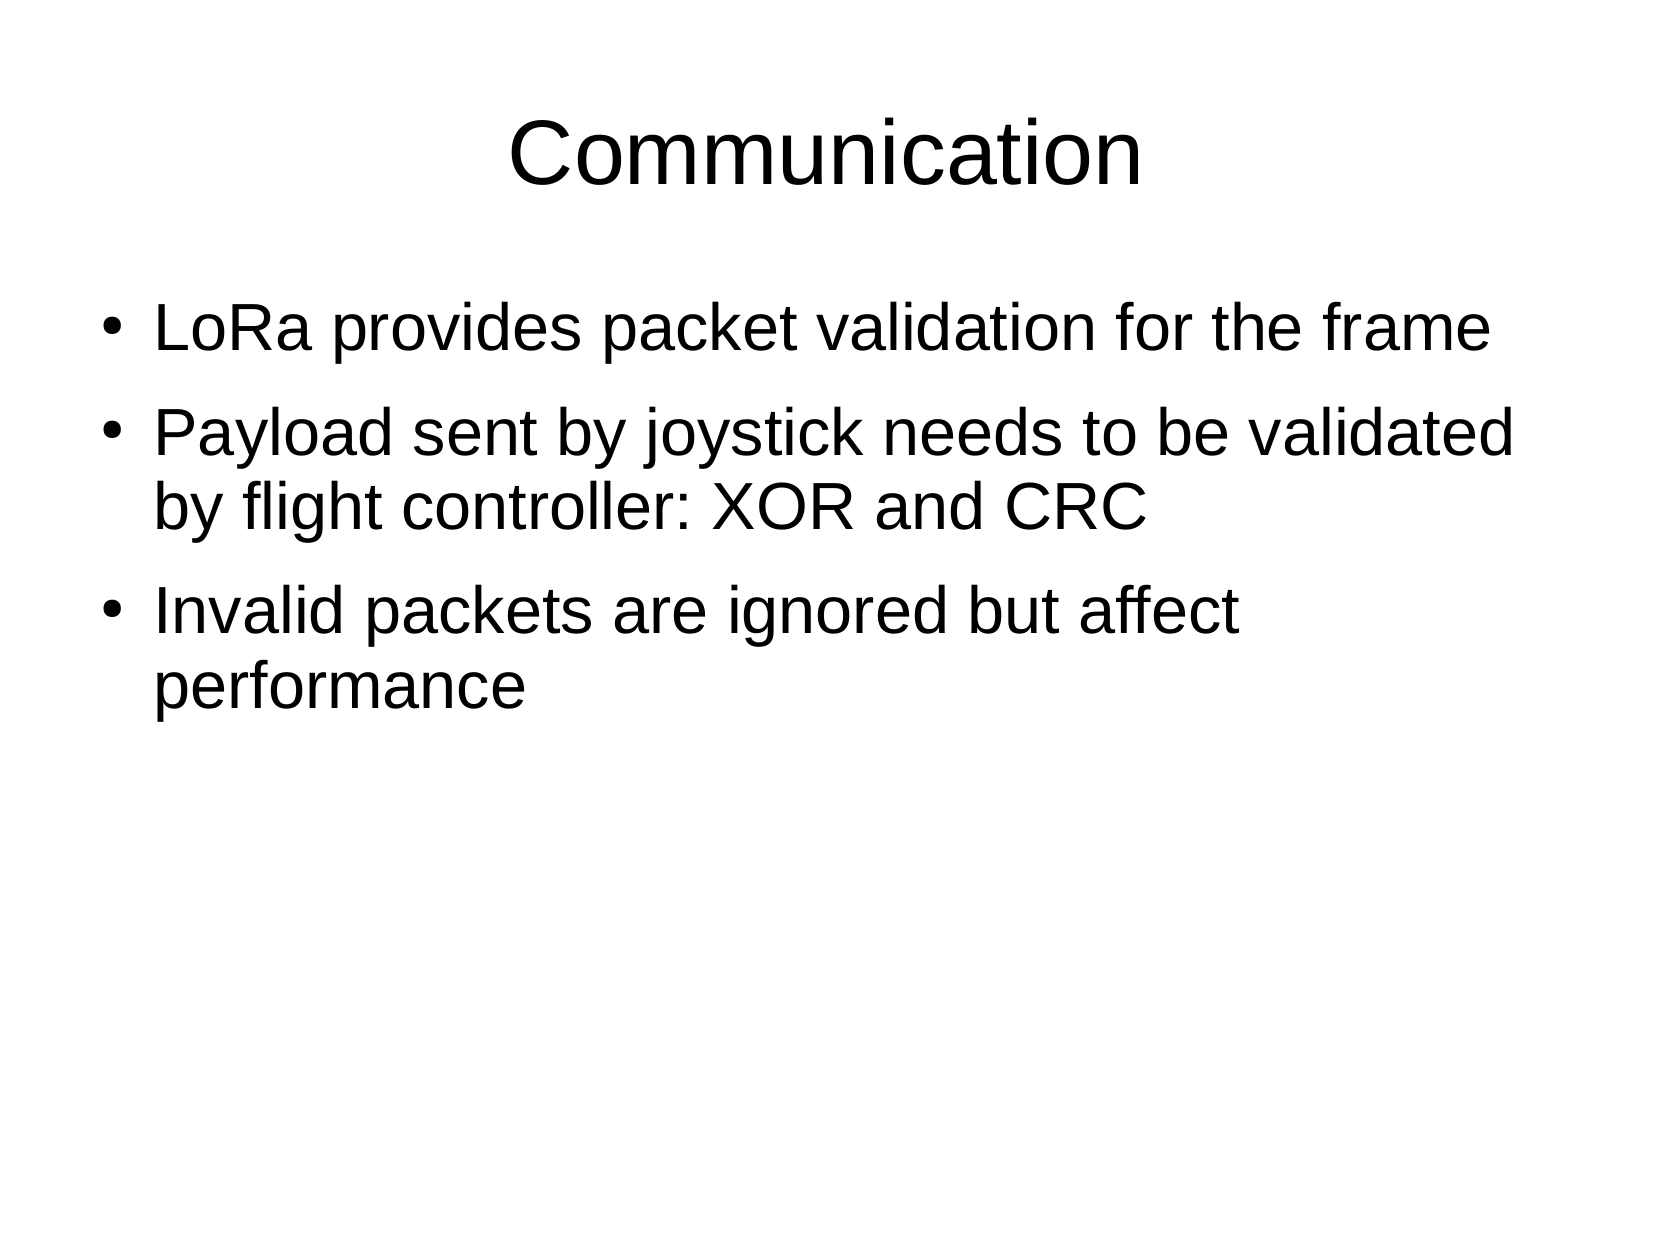

# Communication
LoRa provides packet validation for the frame
Payload sent by joystick needs to be validated by flight controller: XOR and CRC
Invalid packets are ignored but affect performance